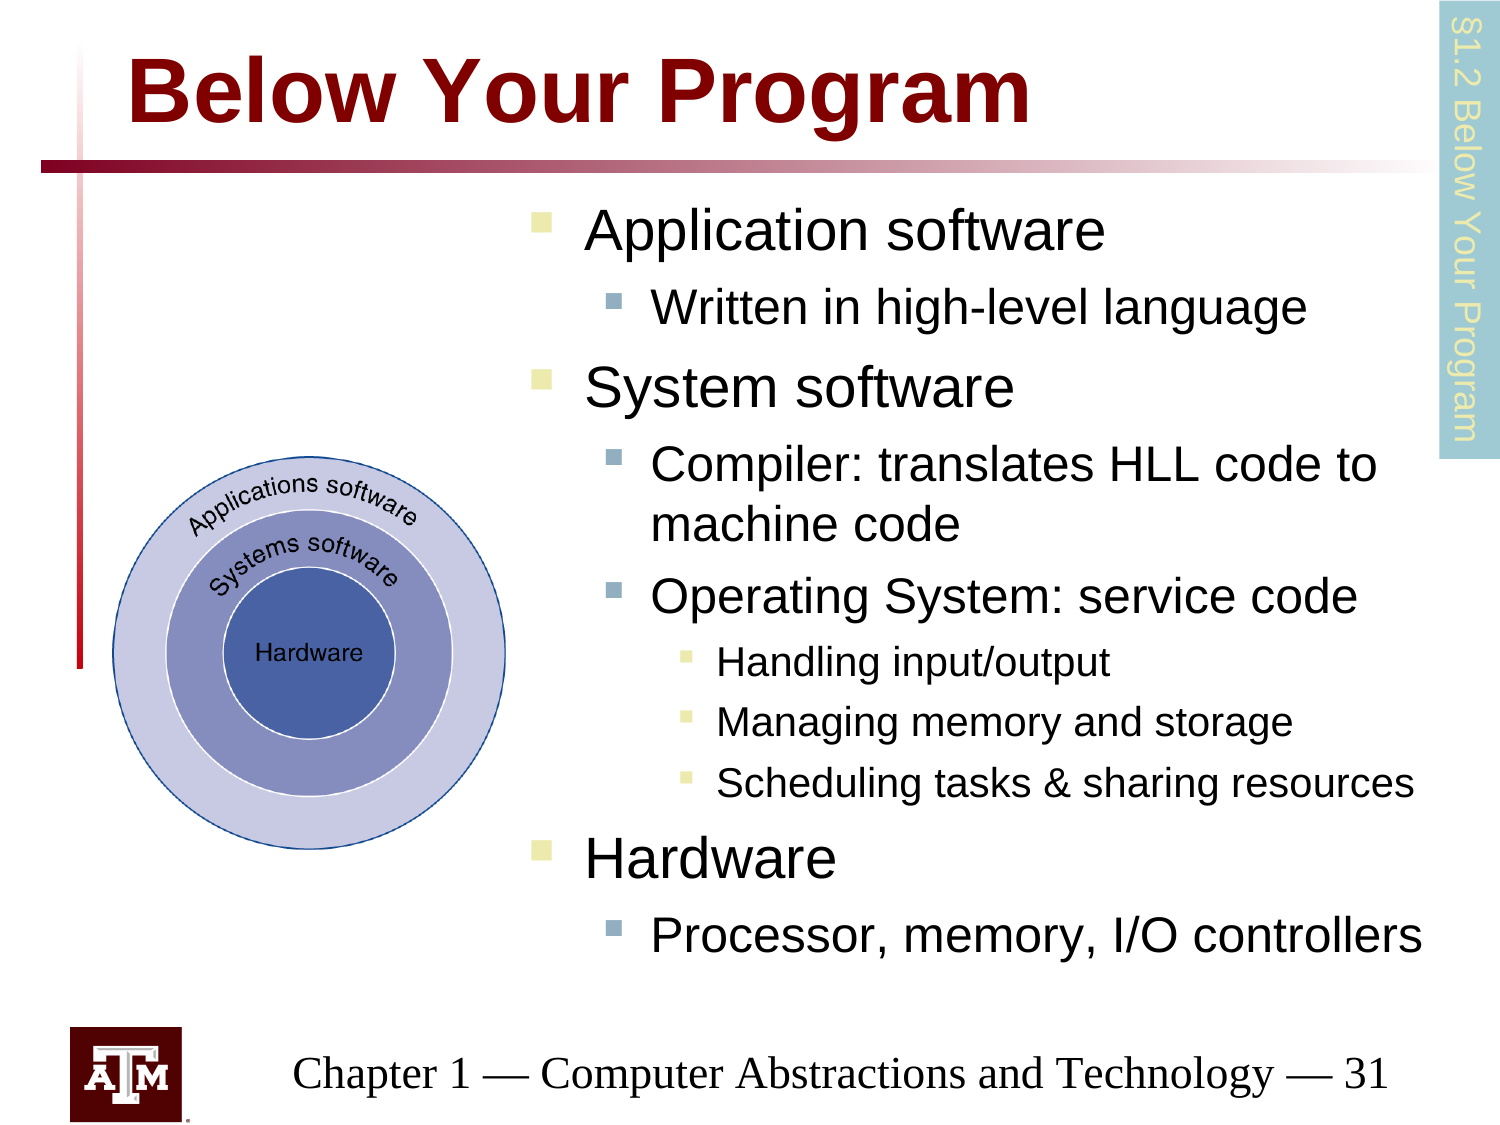

# Below Your Program
Application software
Written in high-level language
System software
Compiler: translates HLL code to machine code
Operating System: service code
Handling input/output
Managing memory and storage
Scheduling tasks & sharing resources
Hardware
Processor, memory, I/O controllers
§1.2 Below Your Program
Chapter 1 — Computer Abstractions and Technology